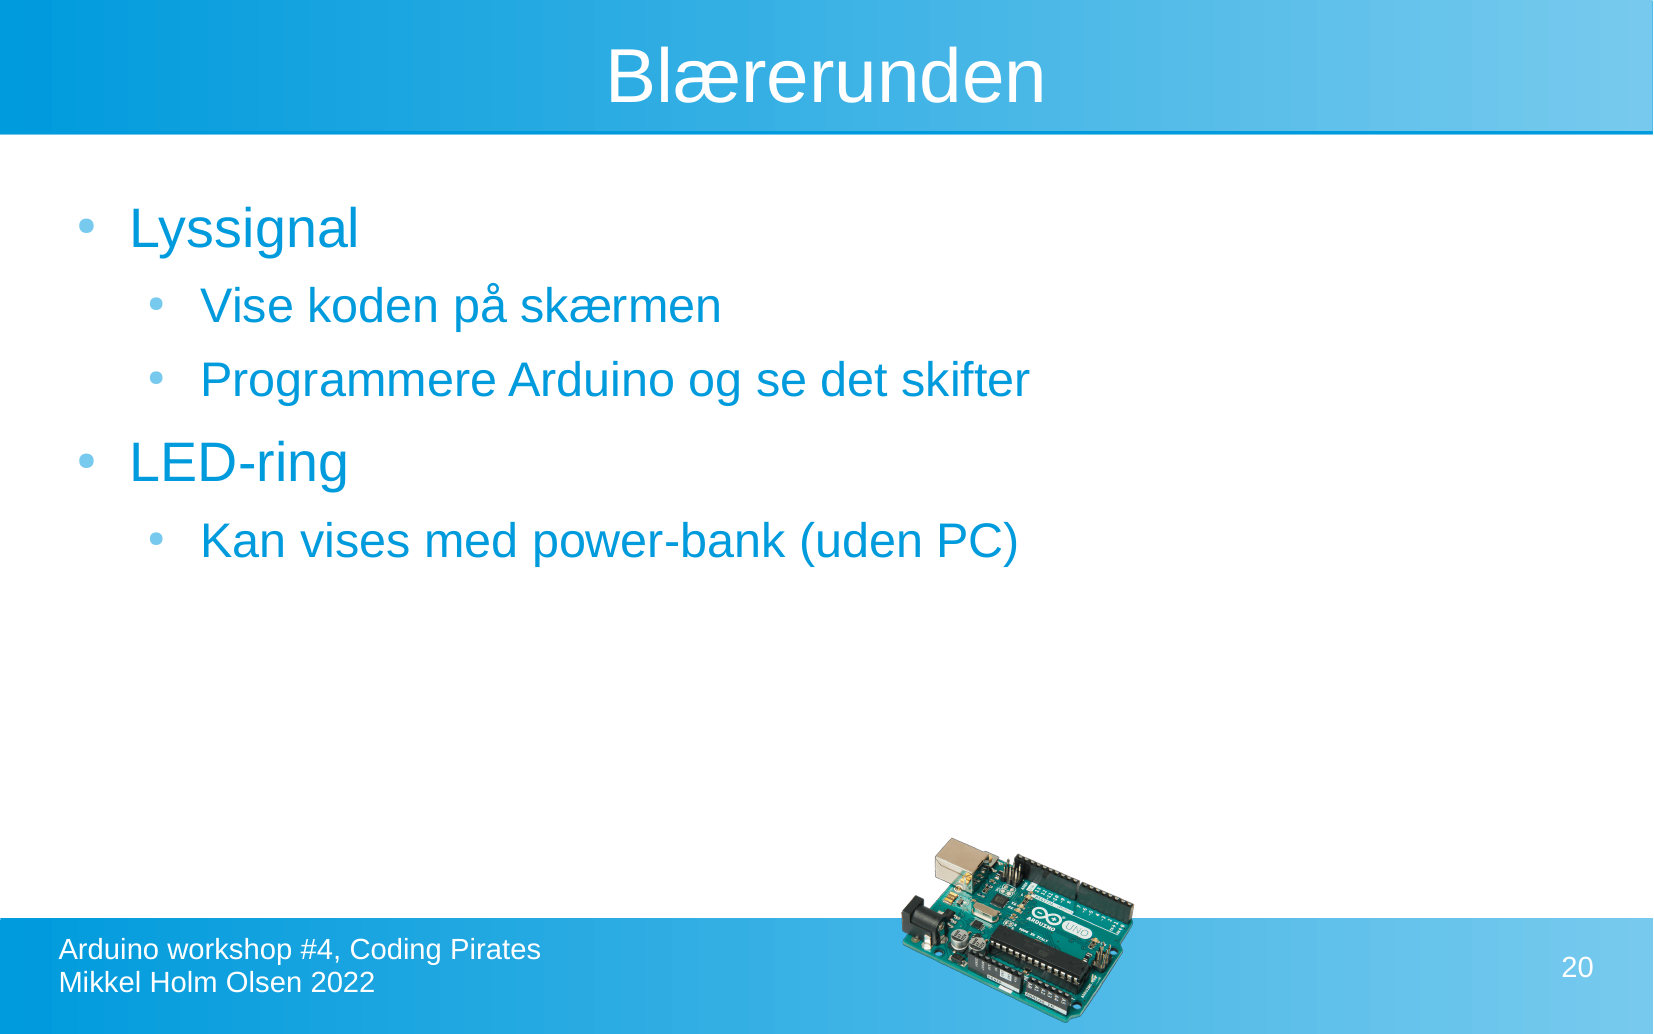

# Blærerunden
Lyssignal
Vise koden på skærmen
Programmere Arduino og se det skifter
LED-ring
Kan vises med power-bank (uden PC)
20